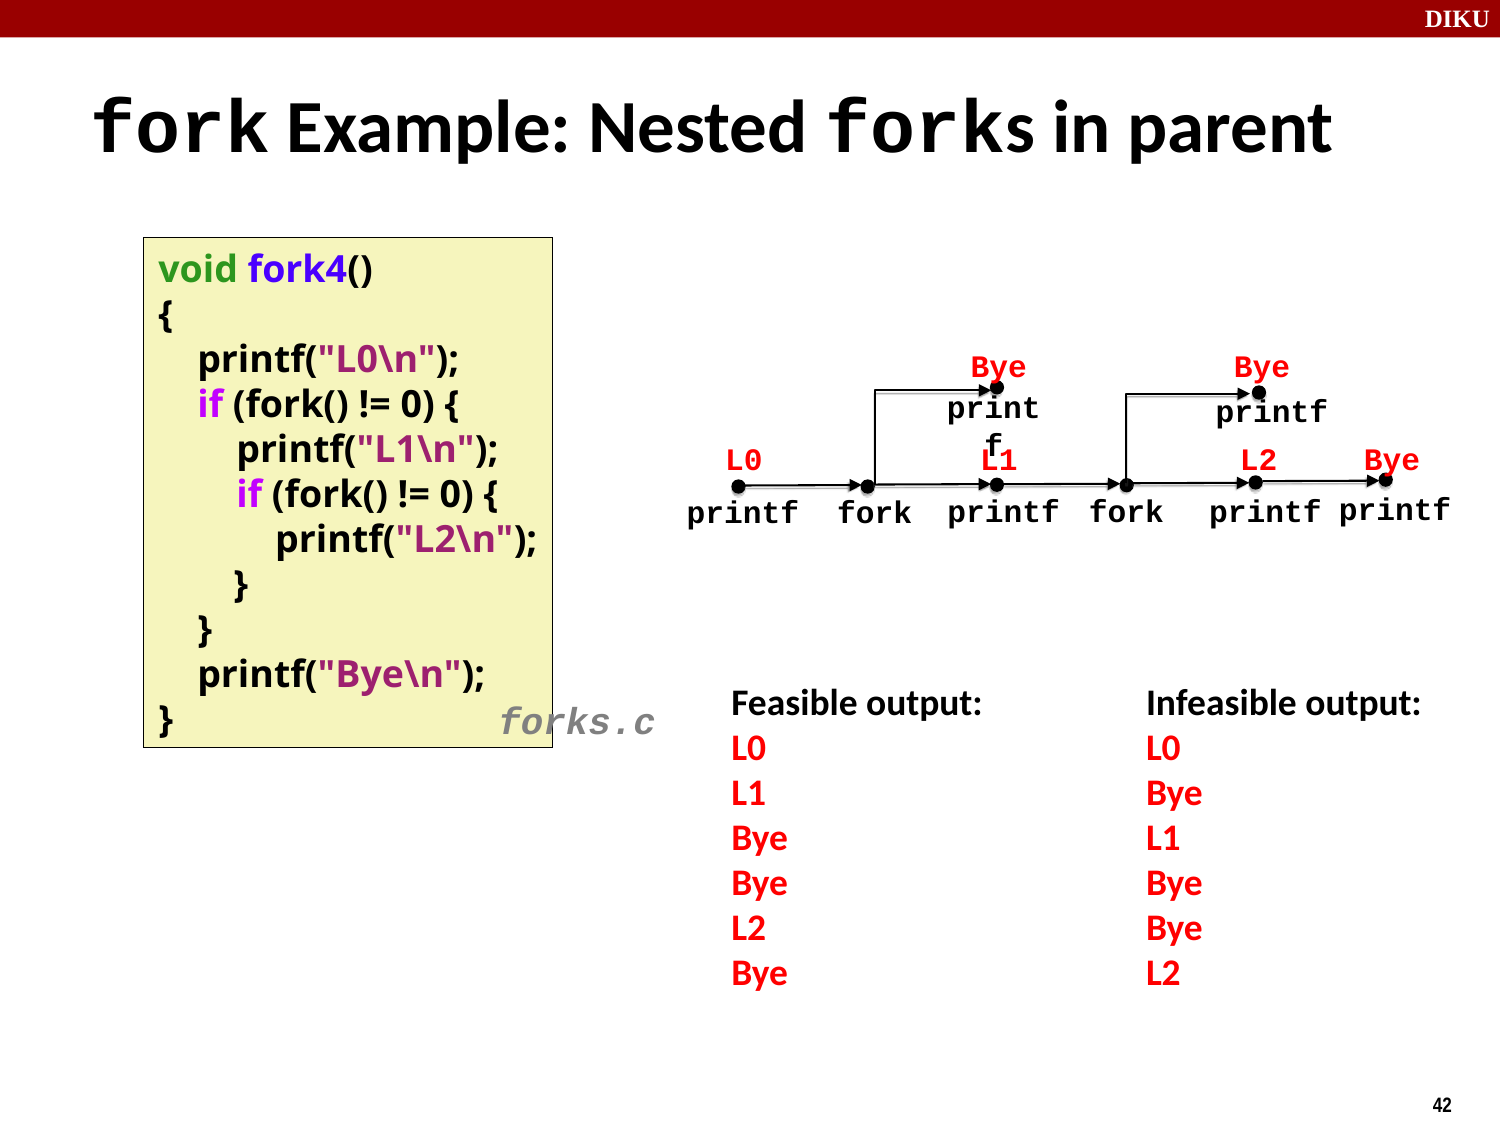

# fork Example: Nested forks in parent
void fork4()
{
 printf("L0\n");
 if (fork() != 0) {
 printf("L1\n");
 if (fork() != 0) {
 printf("L2\n");
	}
 }
 printf("Bye\n");
}
Bye
Bye
printf
printf
L0
L1
L2
Bye
printf
printf
fork
printf
printf
fork
Feasible output:
L0
L1
Bye
Bye
L2
Bye
Infeasible output:
L0
Bye
L1
Bye
Bye
L2
forks.c